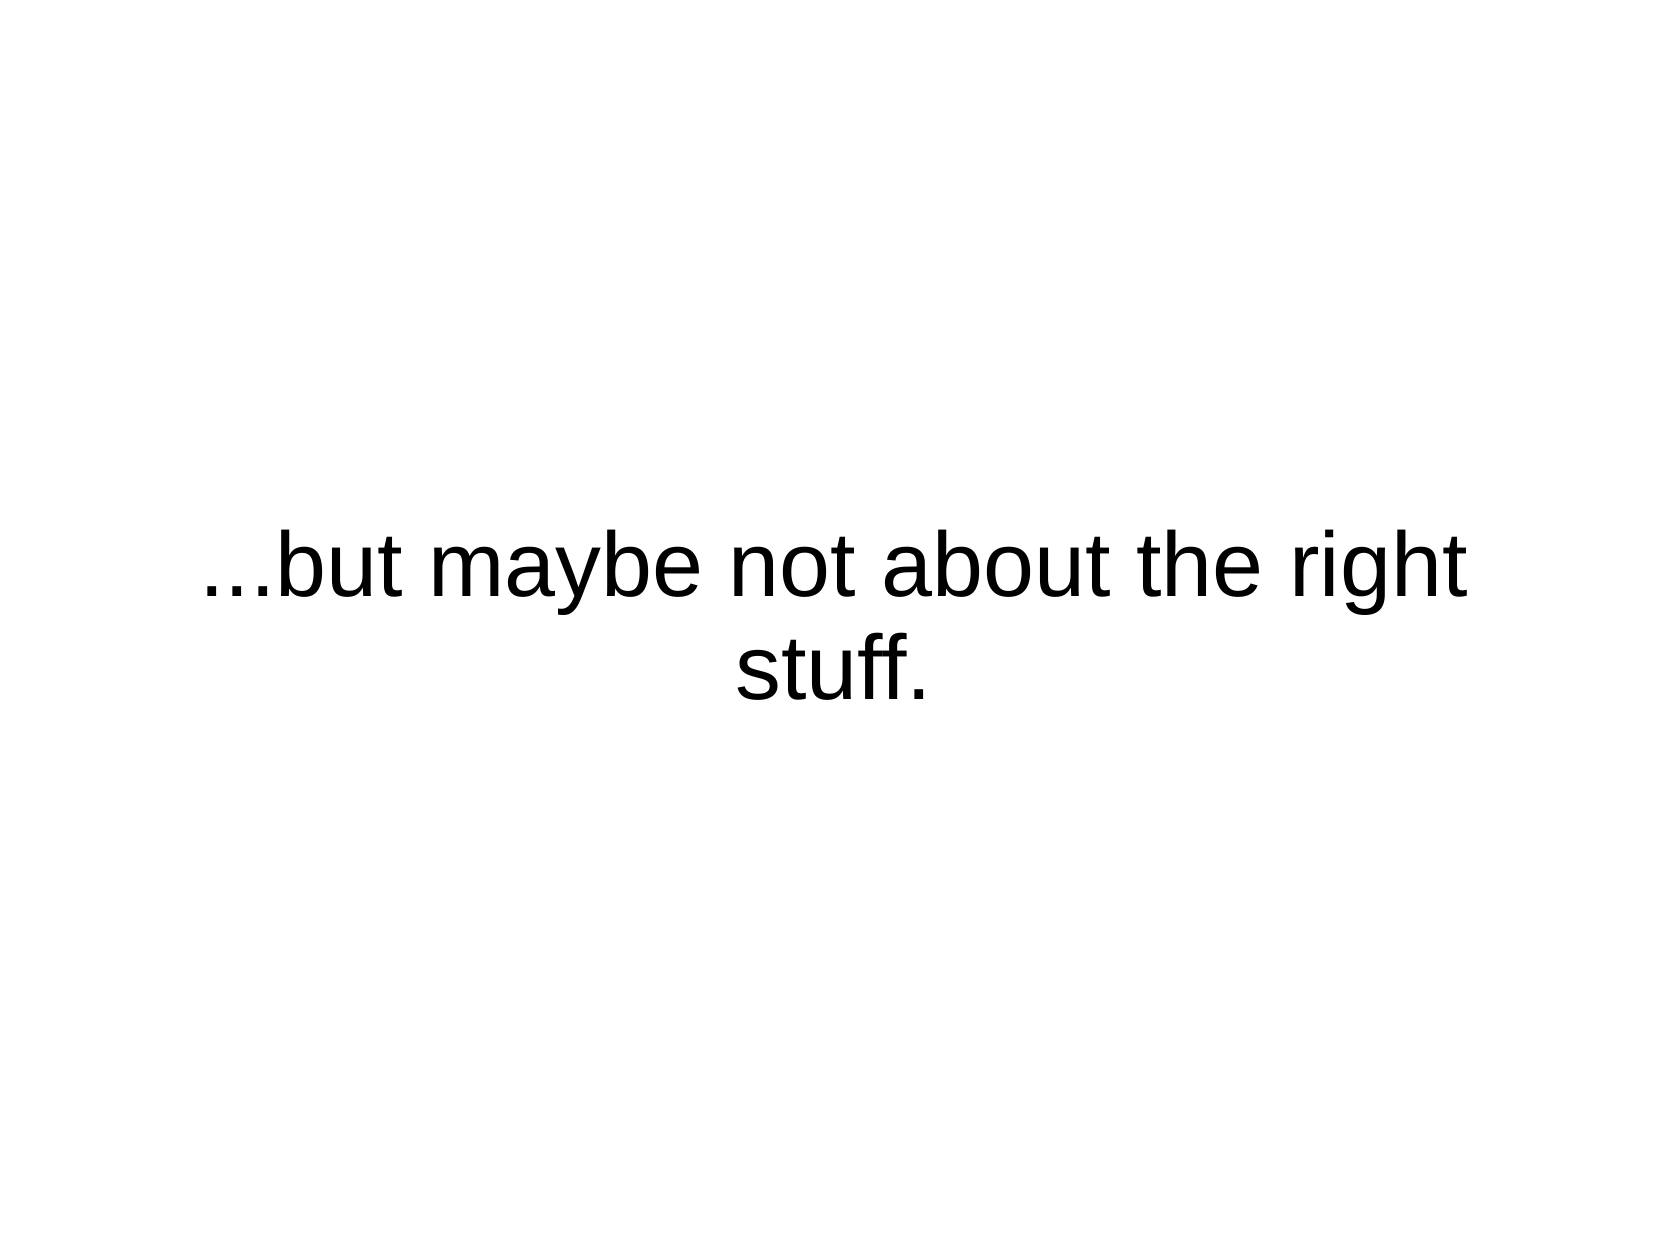

# ...but maybe not about the right stuff.